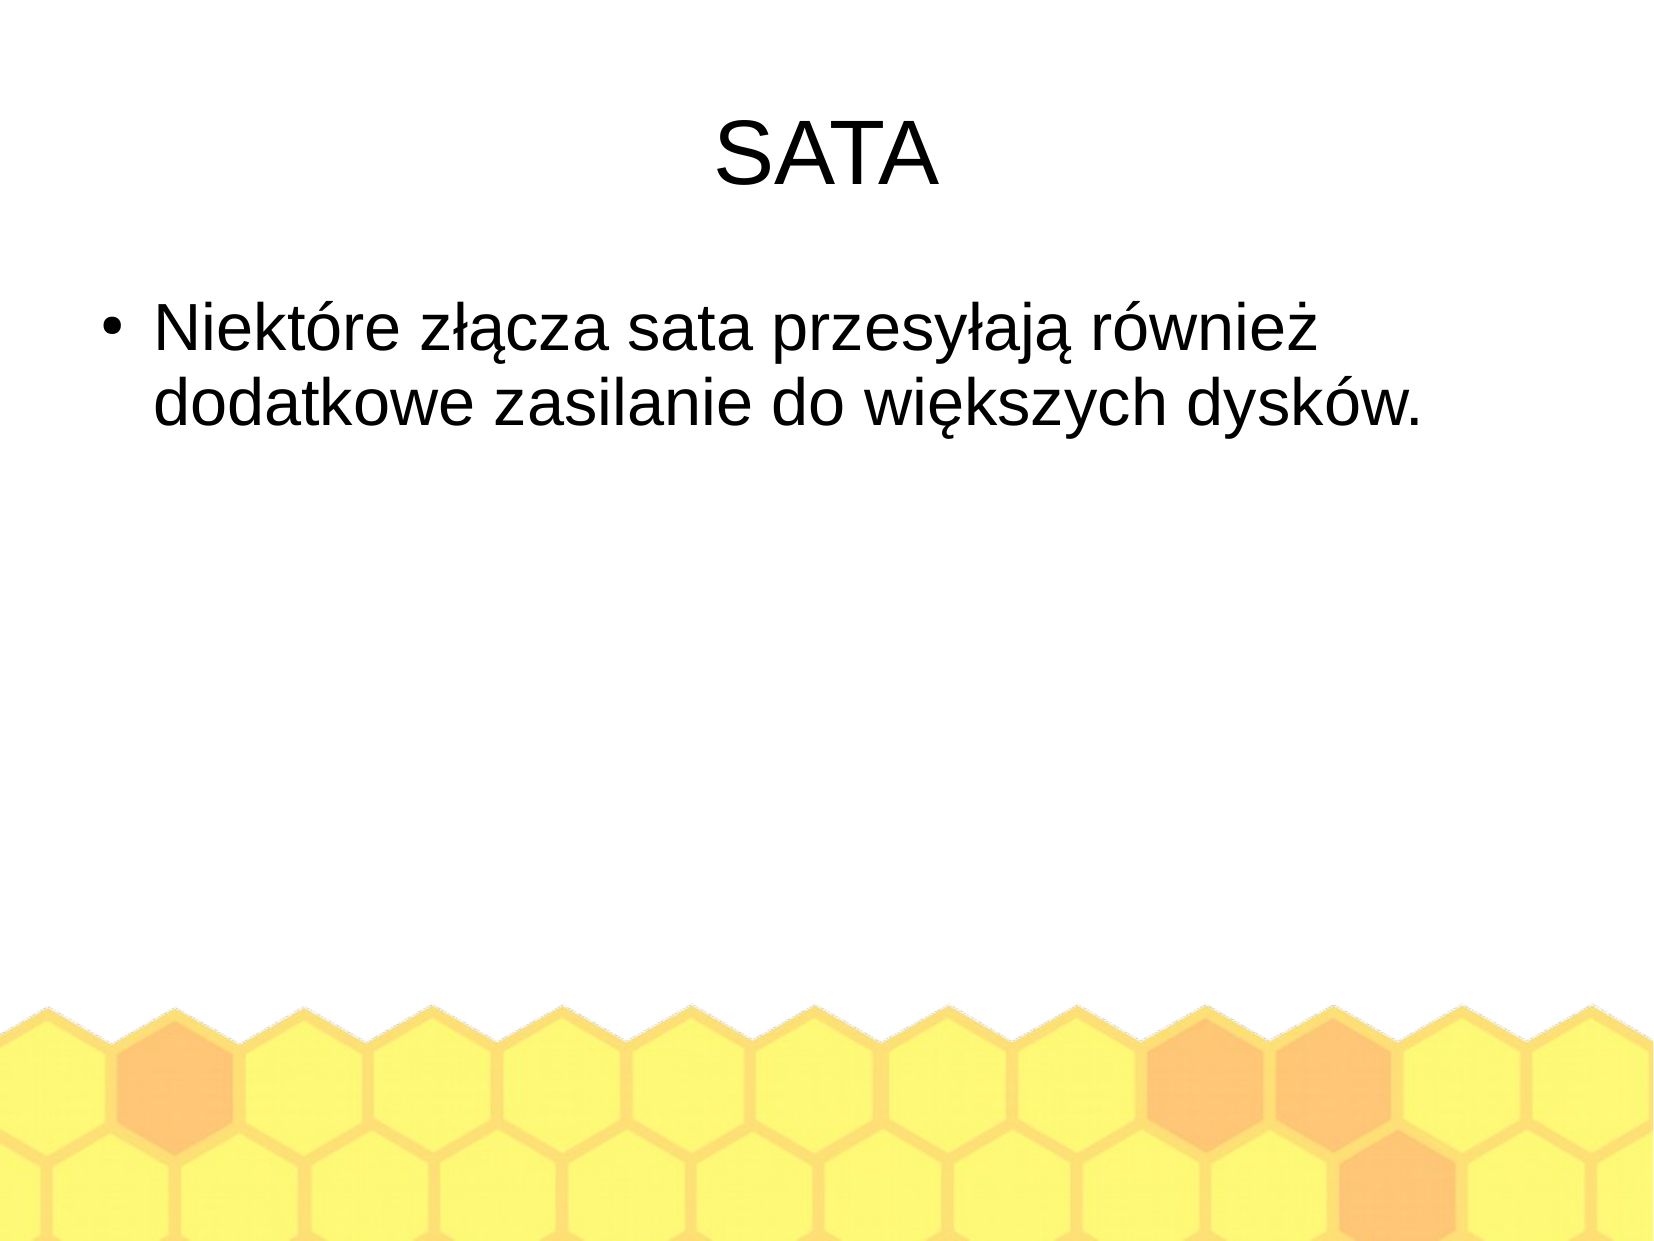

# SATA
Niektóre złącza sata przesyłają również dodatkowe zasilanie do większych dysków.